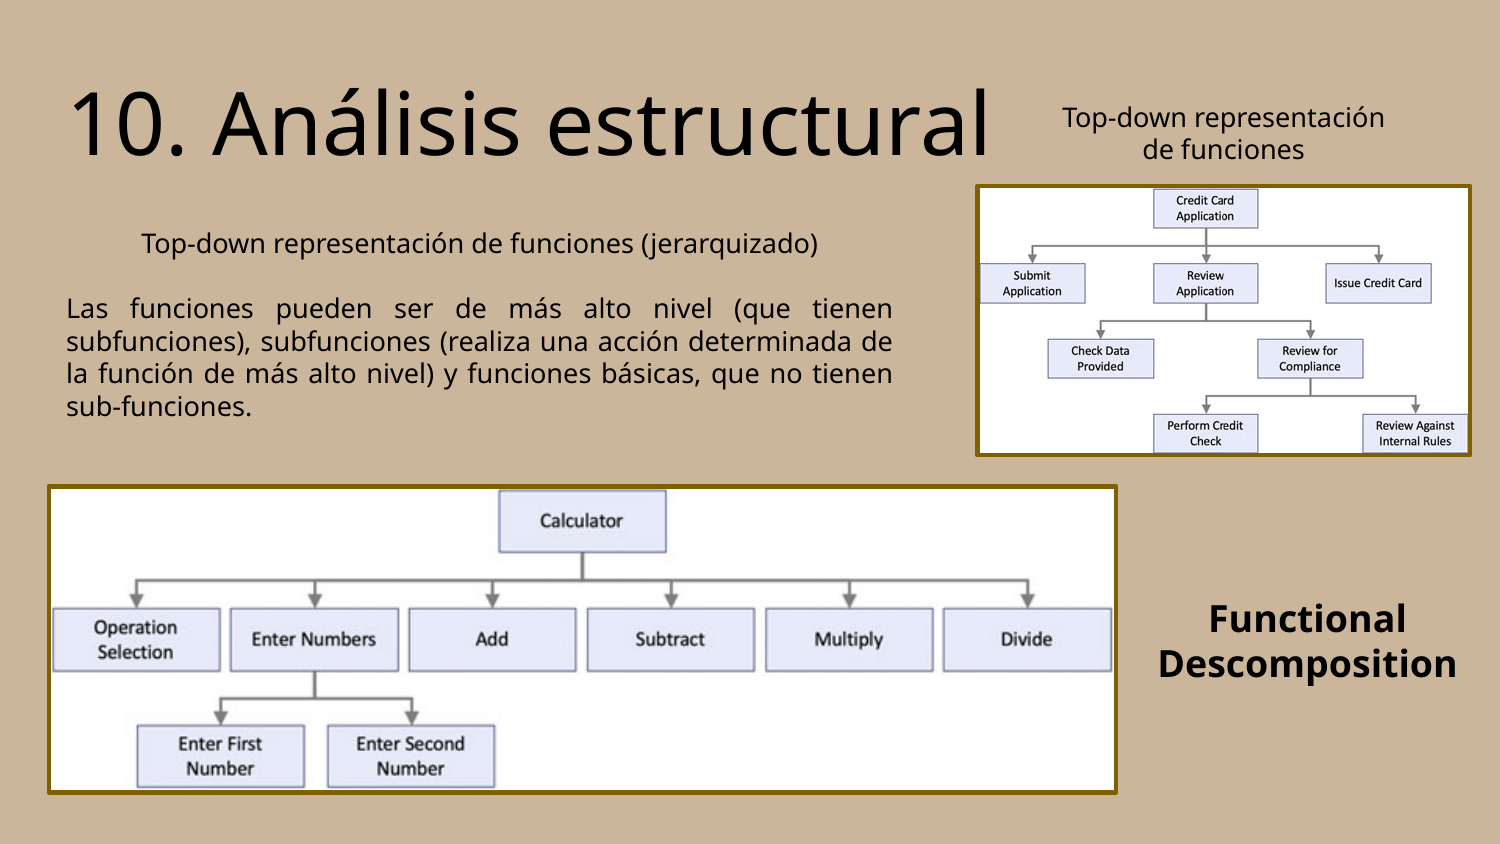

# 10. Análisis estructural
Top-down representación de funciones
Top-down representación de funciones (jerarquizado)
Las funciones pueden ser de más alto nivel (que tienen subfunciones), subfunciones (realiza una acción determinada de la función de más alto nivel) y funciones básicas, que no tienen sub-funciones.
Functional
Descomposition